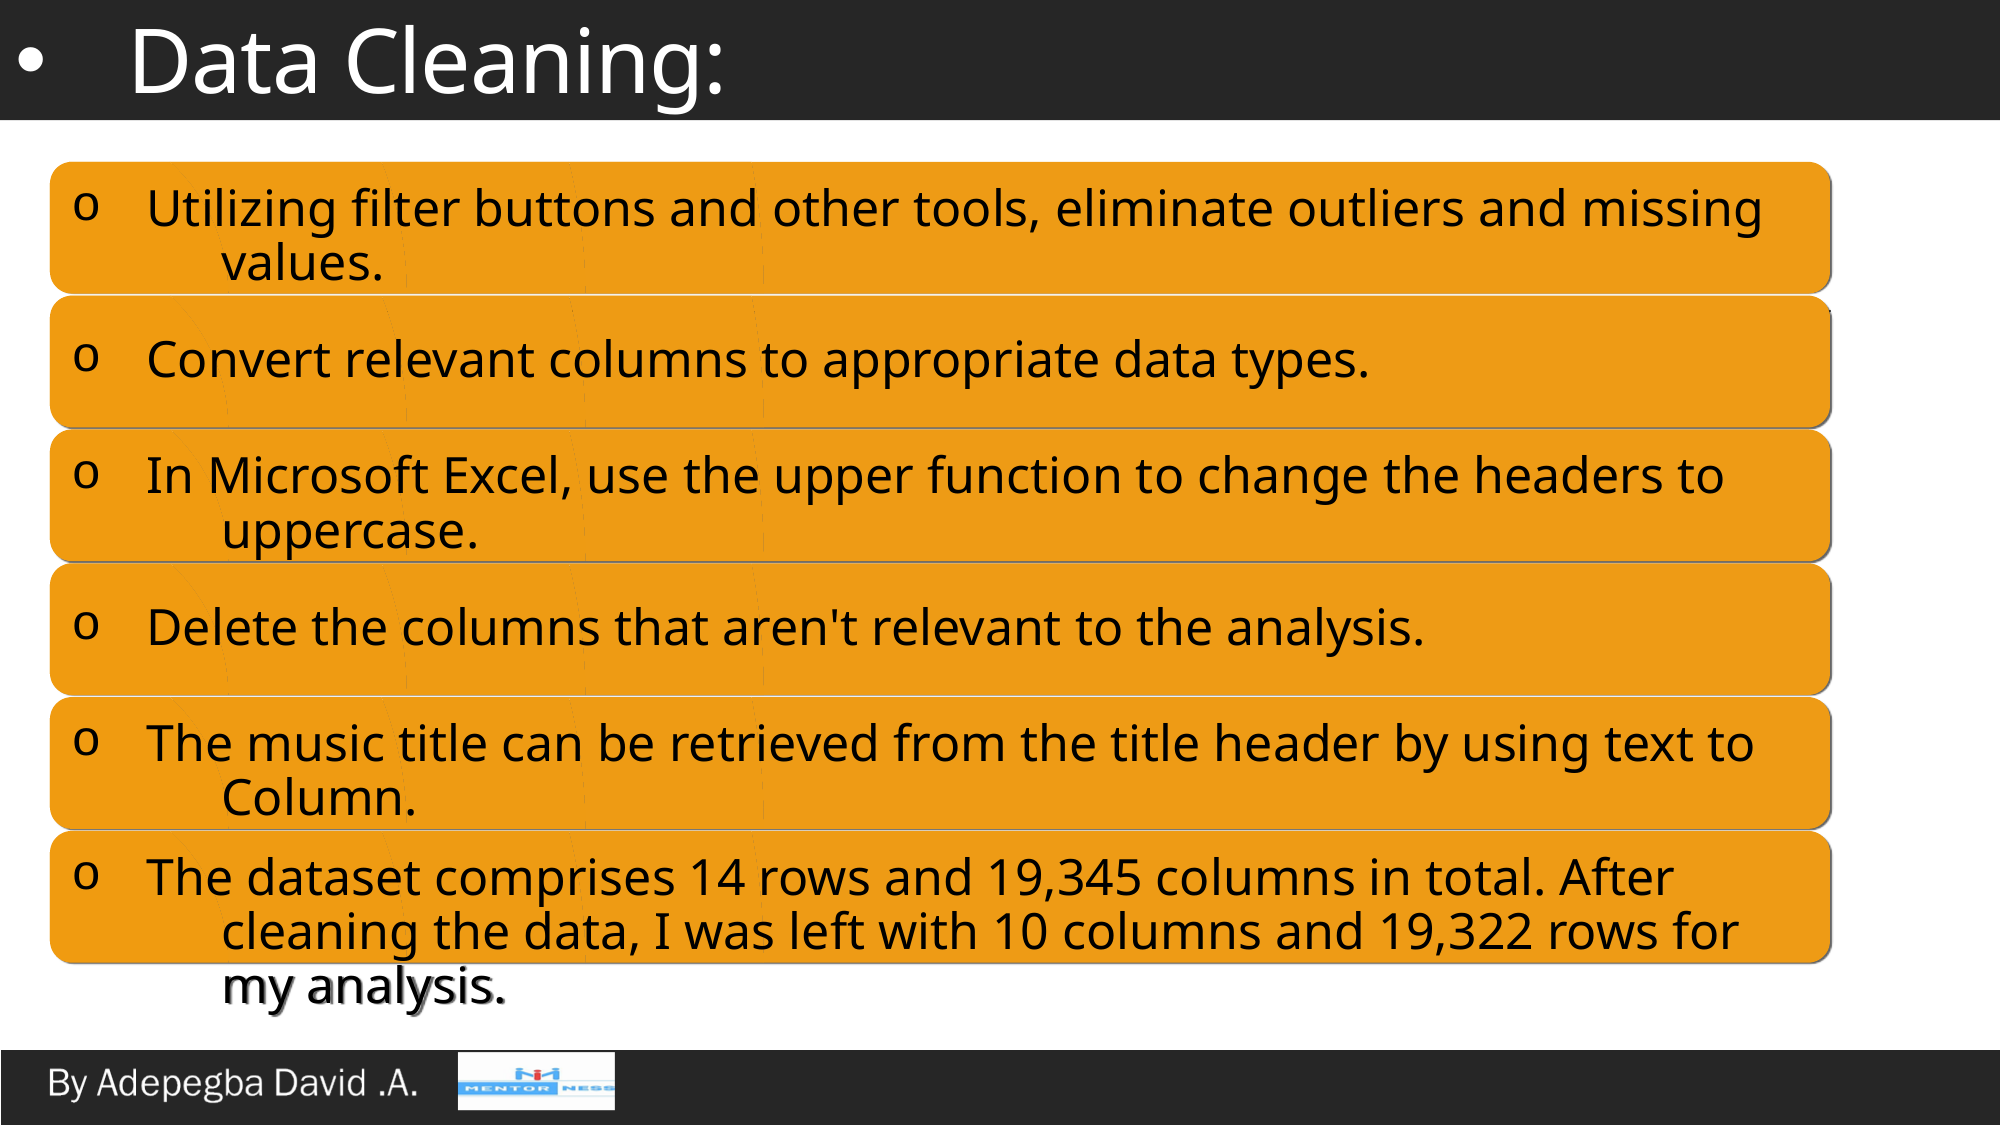

# Data Cleaning:
Utilizing filter buttons and other tools, eliminate outliers and missing values.
Convert relevant columns to appropriate data types.
In Microsoft Excel, use the upper function to change the headers to uppercase.
Delete the columns that aren't relevant to the analysis.
The music title can be retrieved from the title header by using text to Column.
The dataset comprises 14 rows and 19,345 columns in total. After cleaning the data, I was left with 10 columns and 19,322 rows for my analysis.